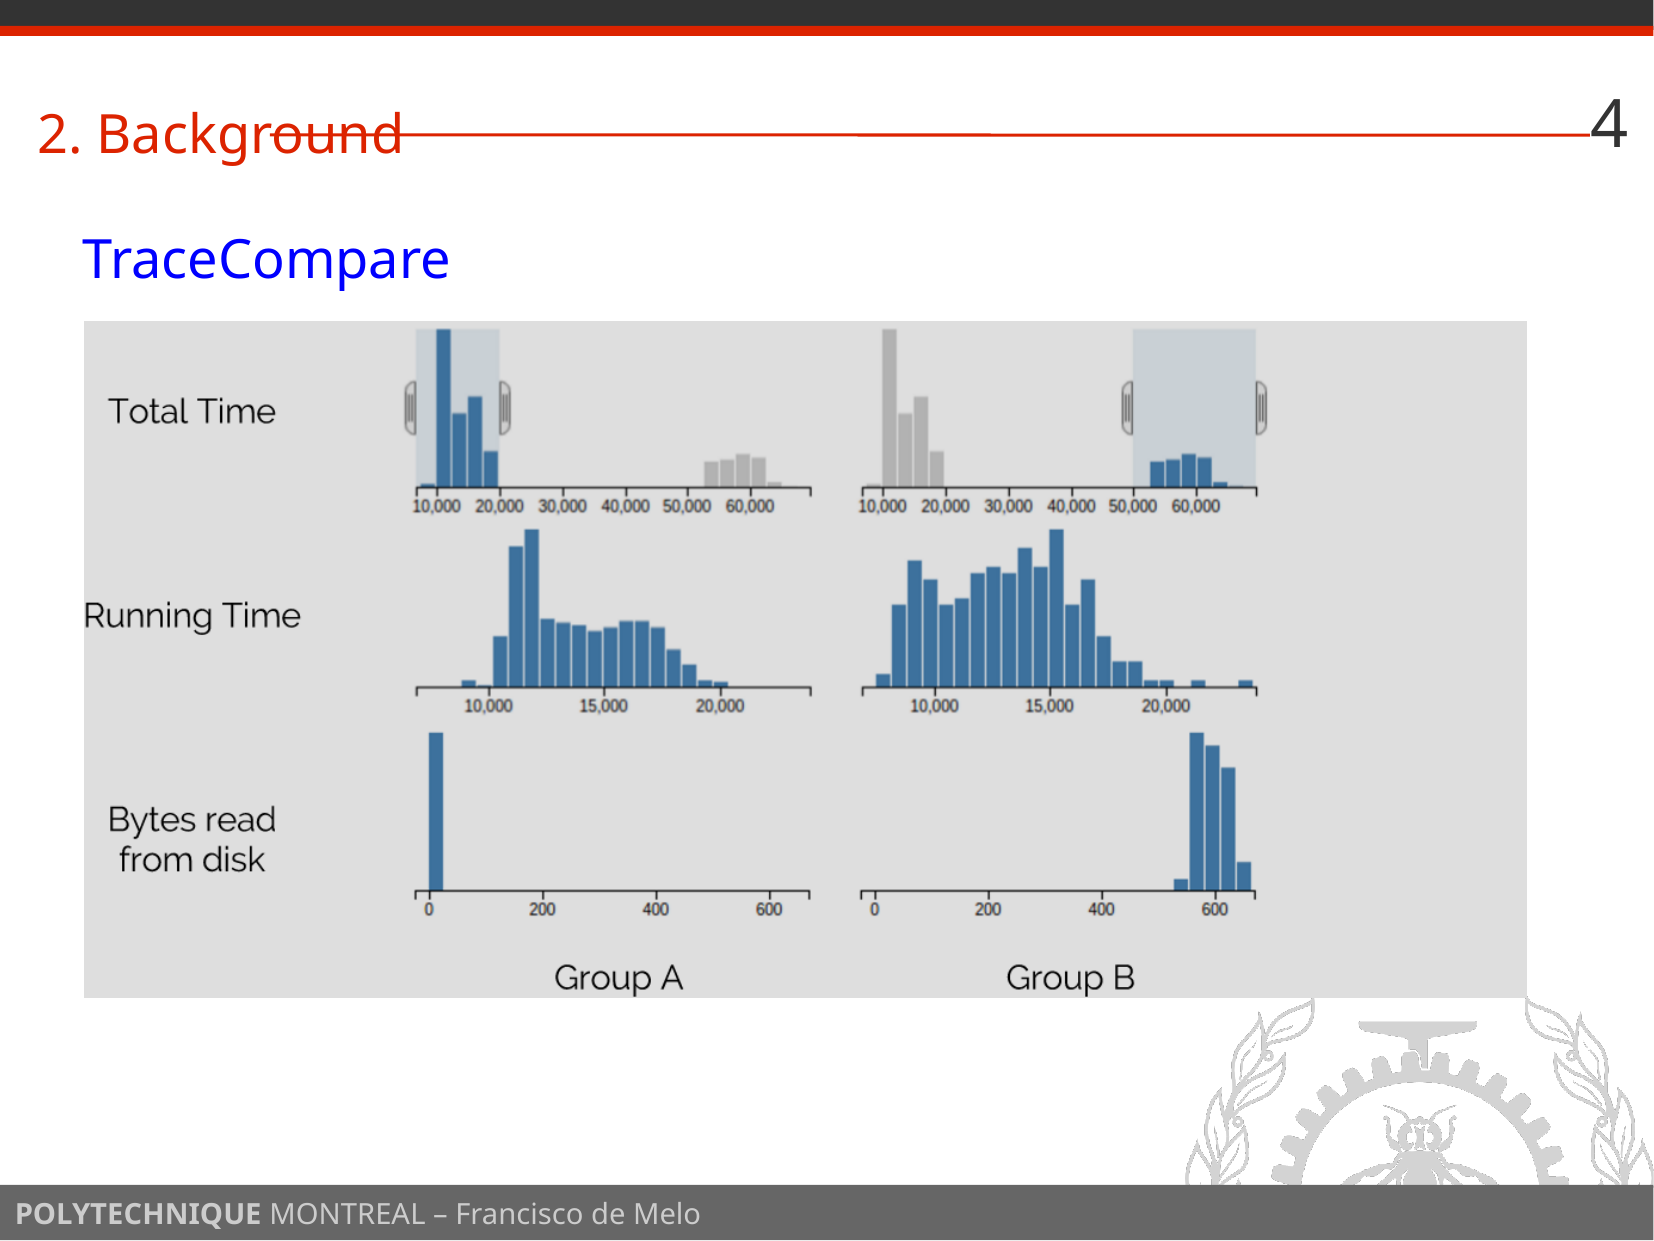

4
2. Background
TraceCompare
POLYTECHNIQUE MONTREAL – Francisco de Melo